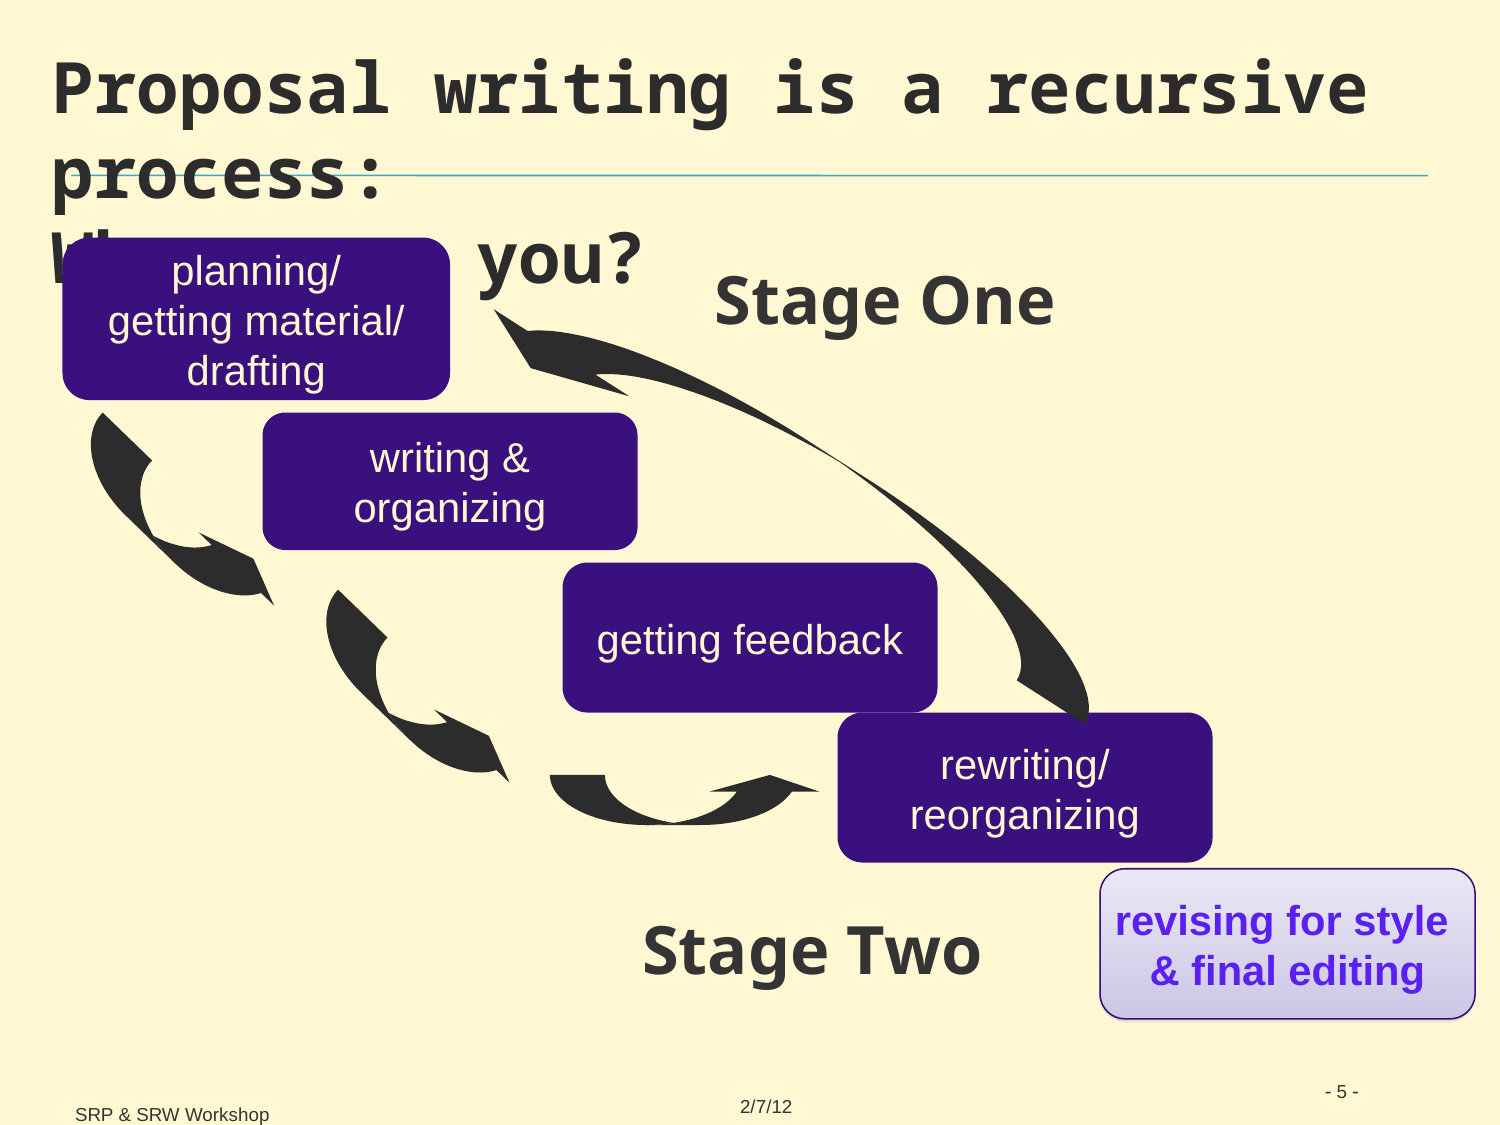

# Proposal writing is a recursive process: Where are you?
planning/
getting material/
drafting
Stage One
writing &
organizing
getting feedback
rewriting/
reorganizing
revising for style
& final editing
Stage Two